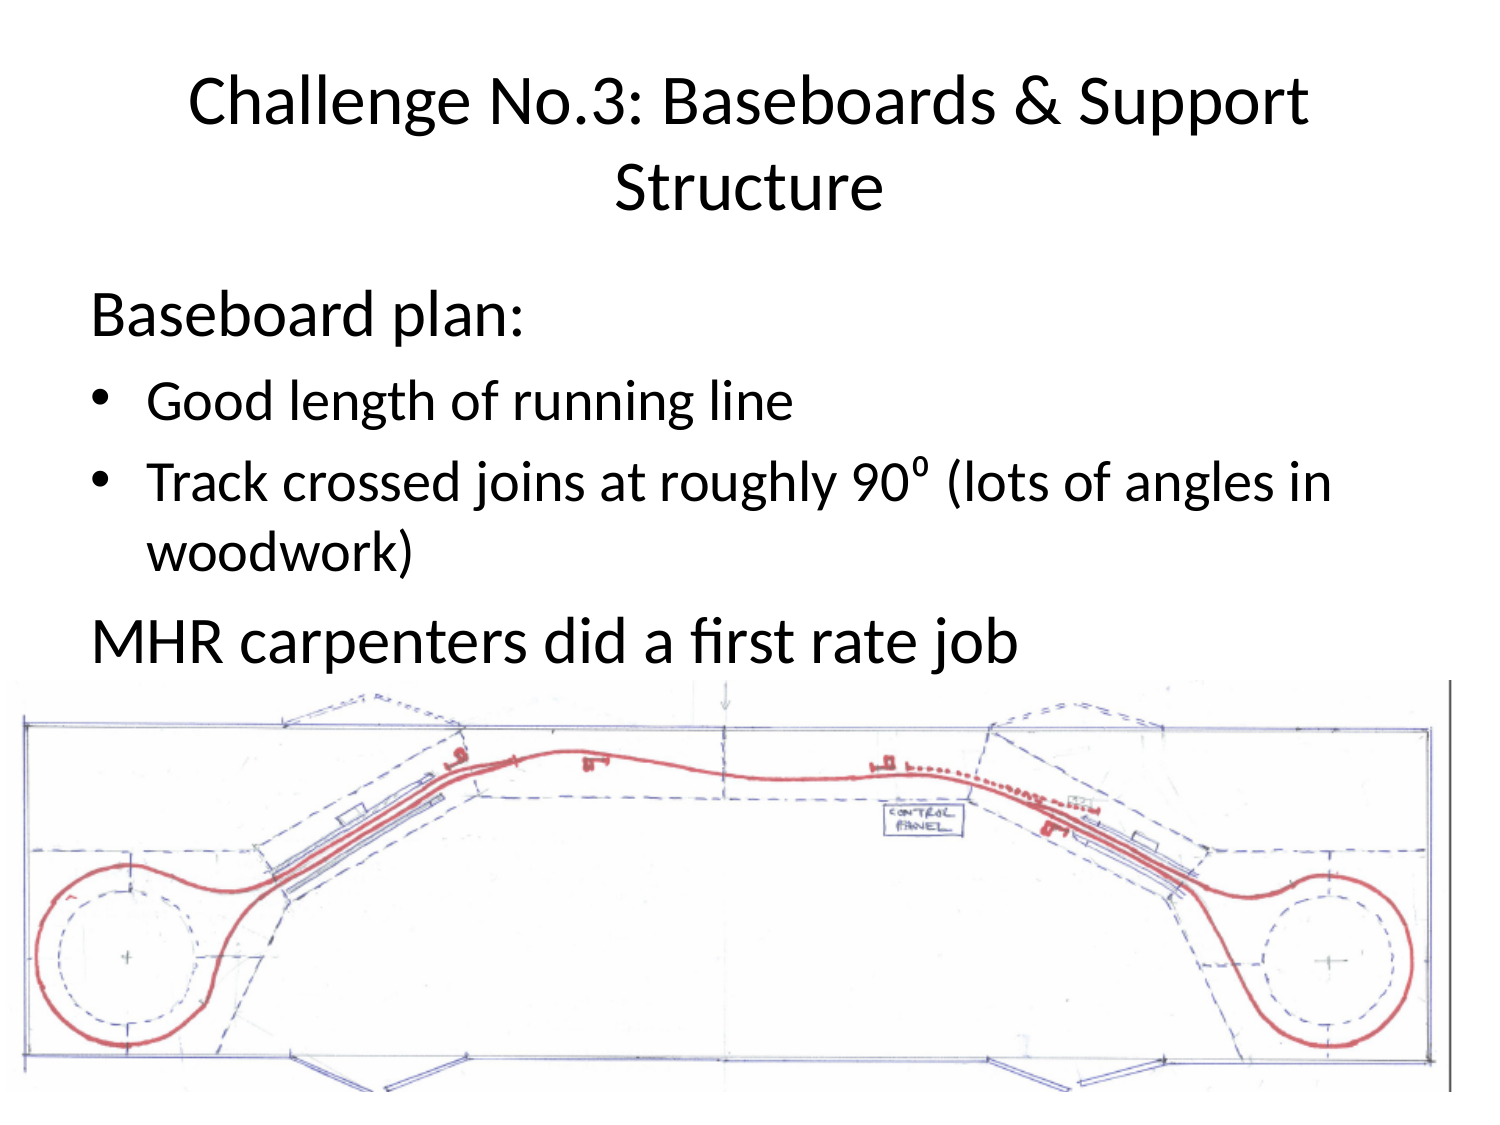

# Challenge No.3: Baseboards & Support Structure
Baseboard plan:
Good length of running line
Track crossed joins at roughly 90⁰ (lots of angles in woodwork)
MHR carpenters did a first rate job